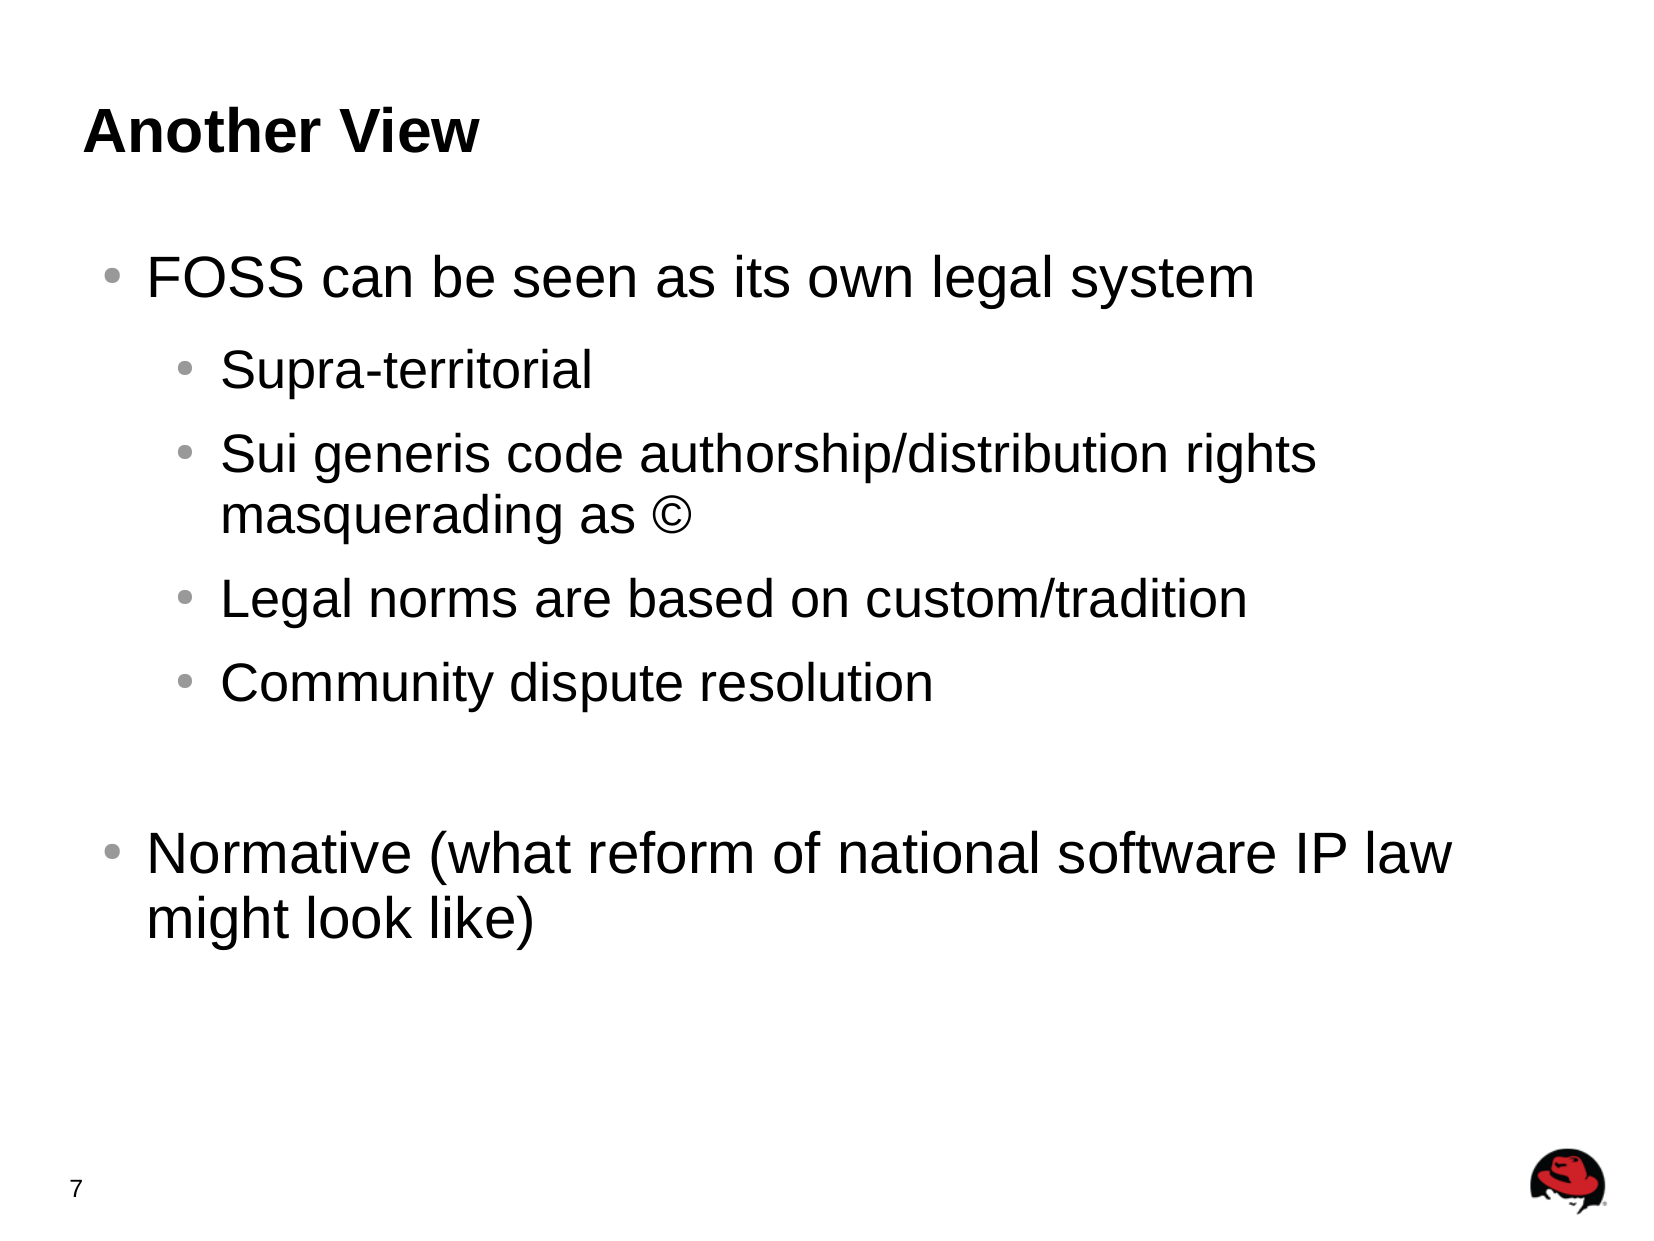

# Another View
FOSS can be seen as its own legal system
Supra-territorial
Sui generis code authorship/distribution rights masquerading as ©
Legal norms are based on custom/tradition
Community dispute resolution
Normative (what reform of national software IP law might look like)